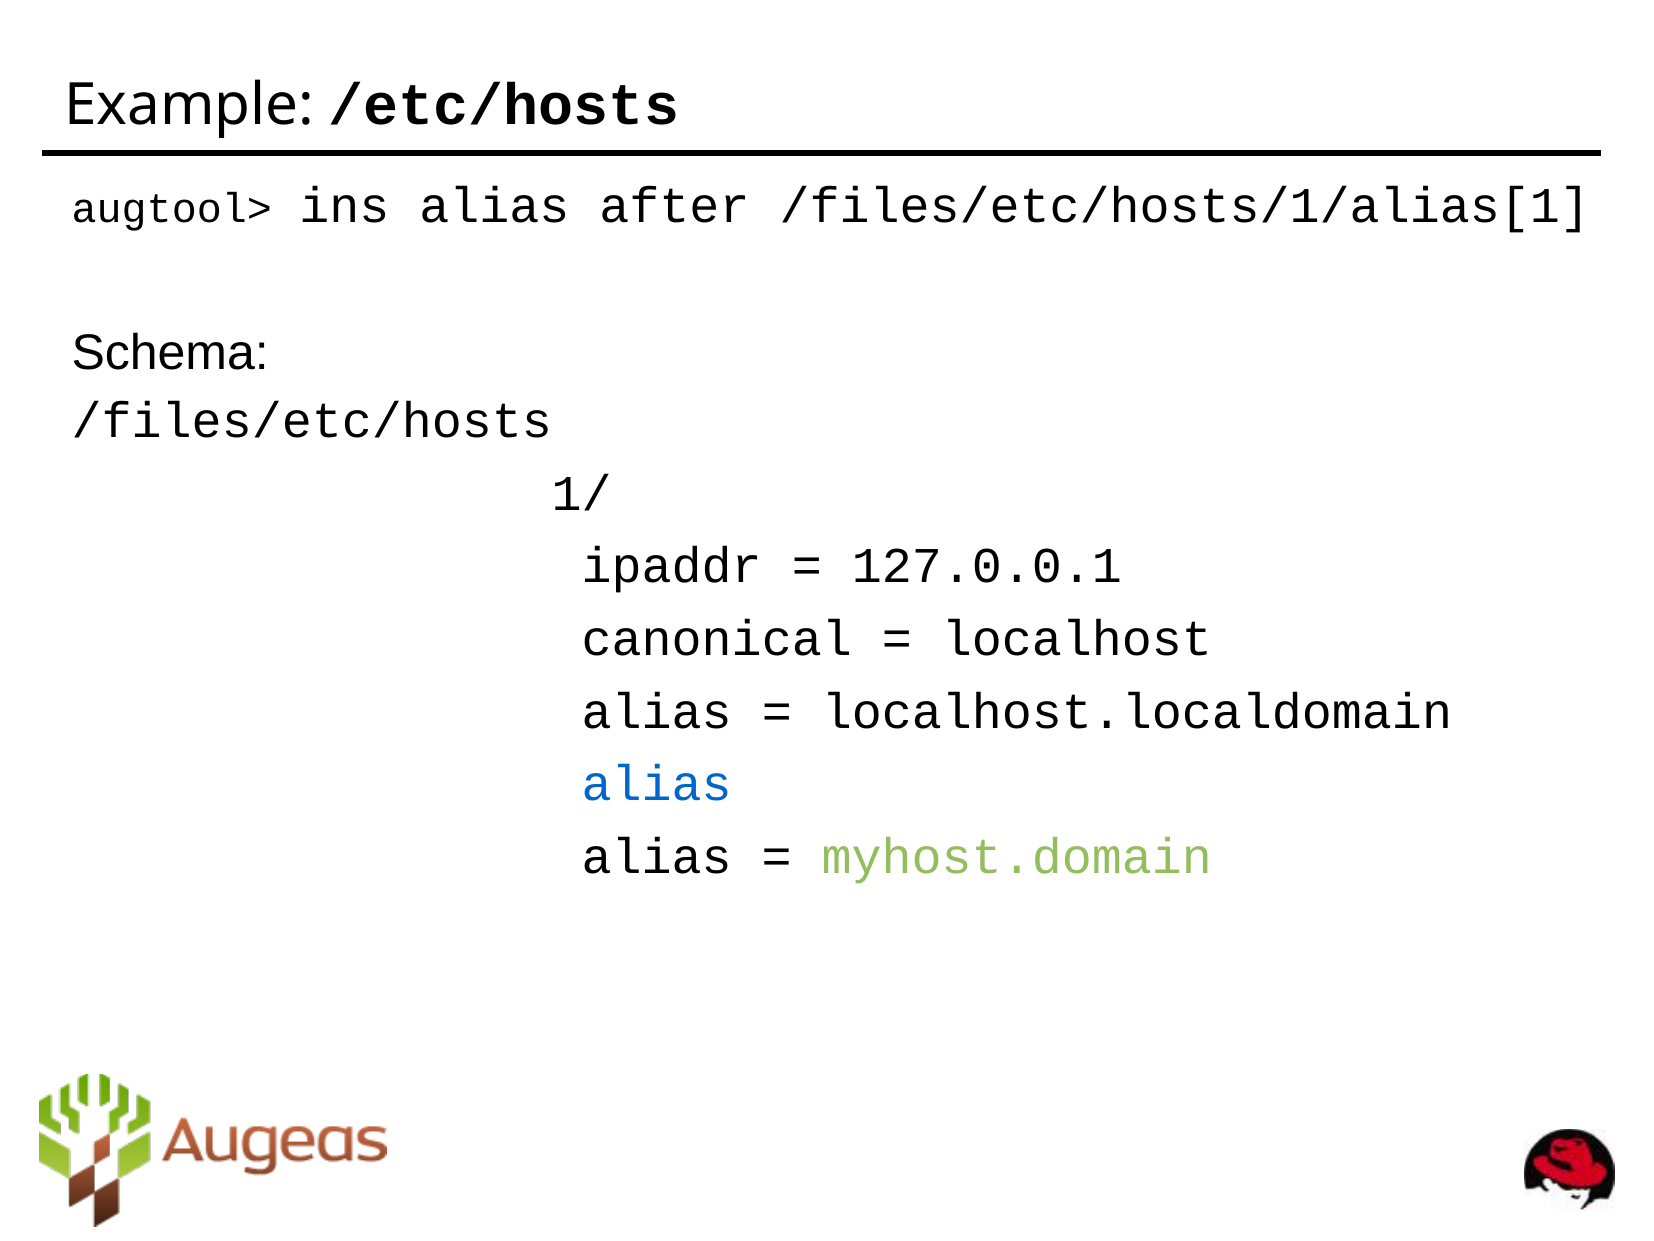

# Example: /etc/hosts
augtool> ins alias after /files/etc/hosts/1/alias[1]
Schema:
/files/etc/hosts
 1/
 ipaddr = 127.0.0.1
 canonical = localhost
 alias = localhost.localdomain
 alias
 alias = myhost.domain